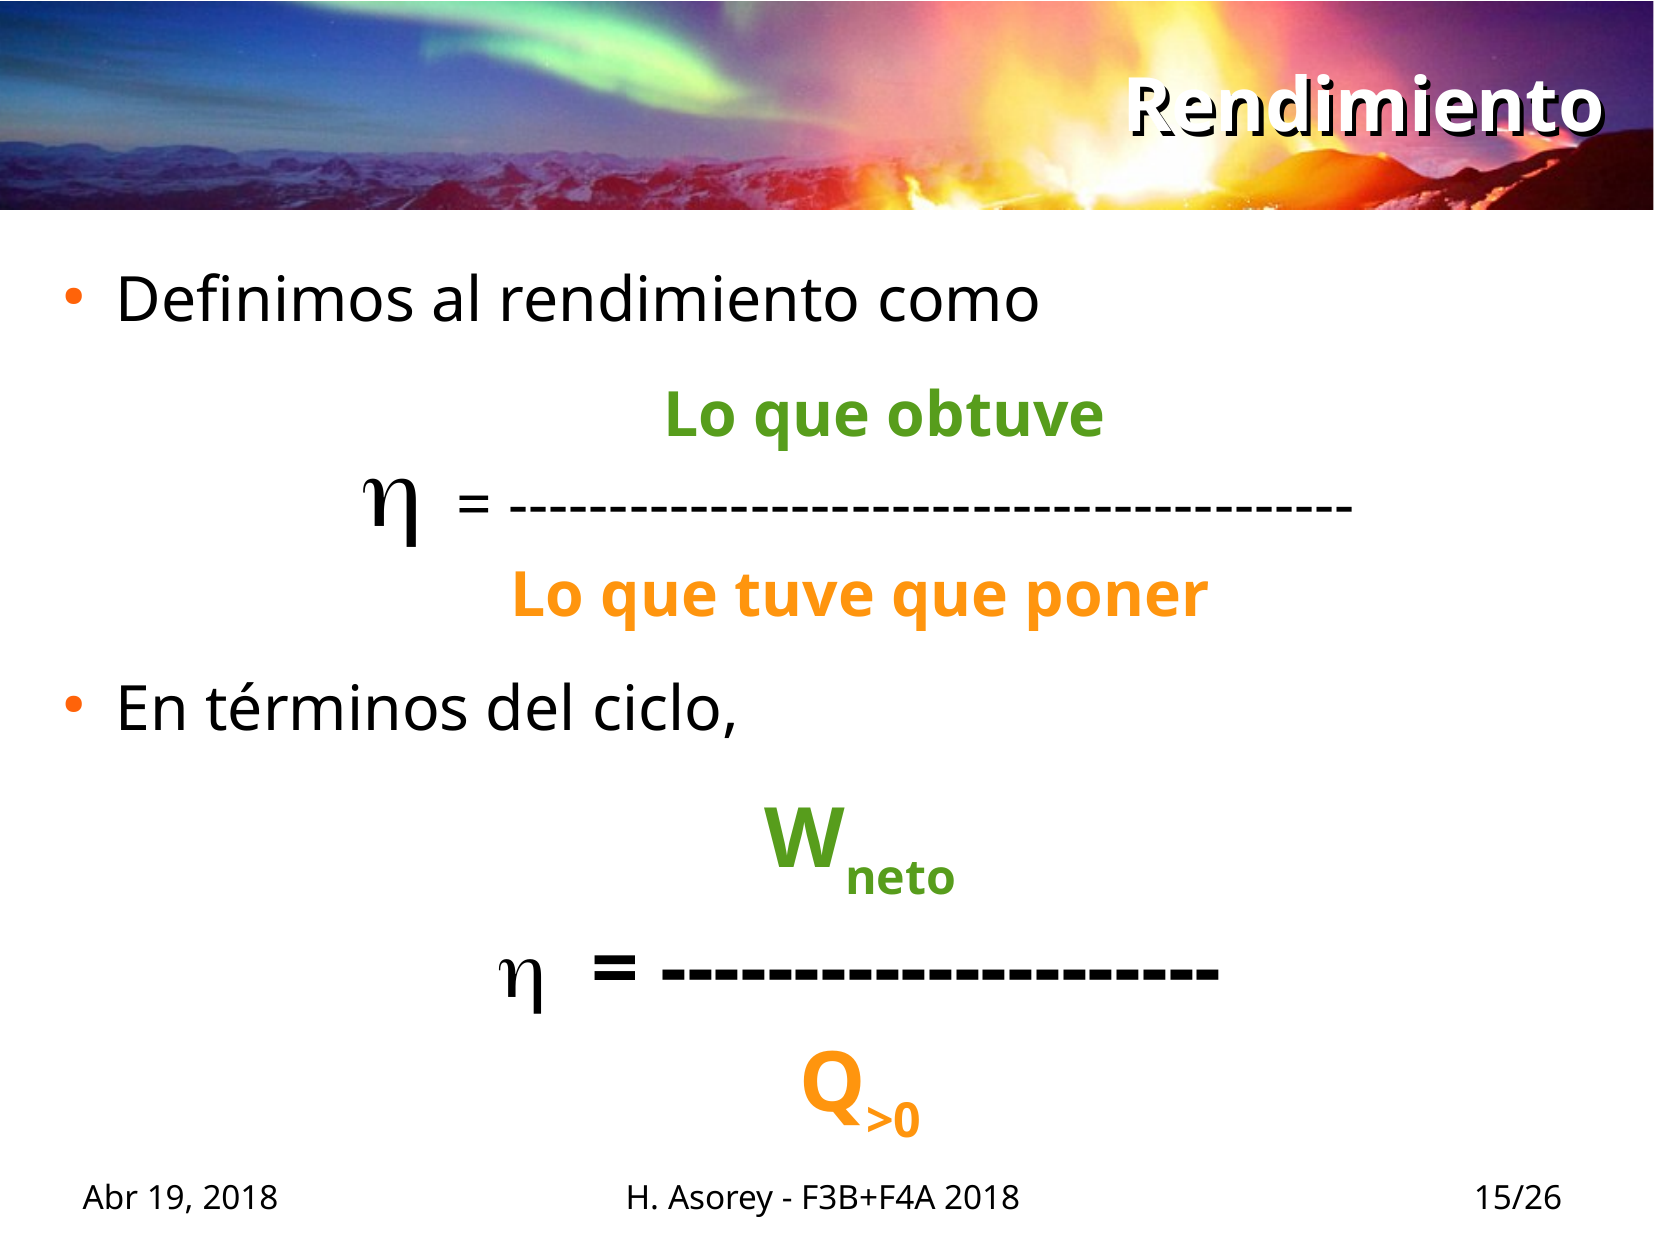

# Rendimiento
Definimos al rendimiento como
 Lo que obtuve
h = ------------------------------------------
Lo que tuve que poner
En términos del ciclo,
Wneto
h = ---------------------
Q>0
Abr 19, 2018
H. Asorey - F3B+F4A 2018
15